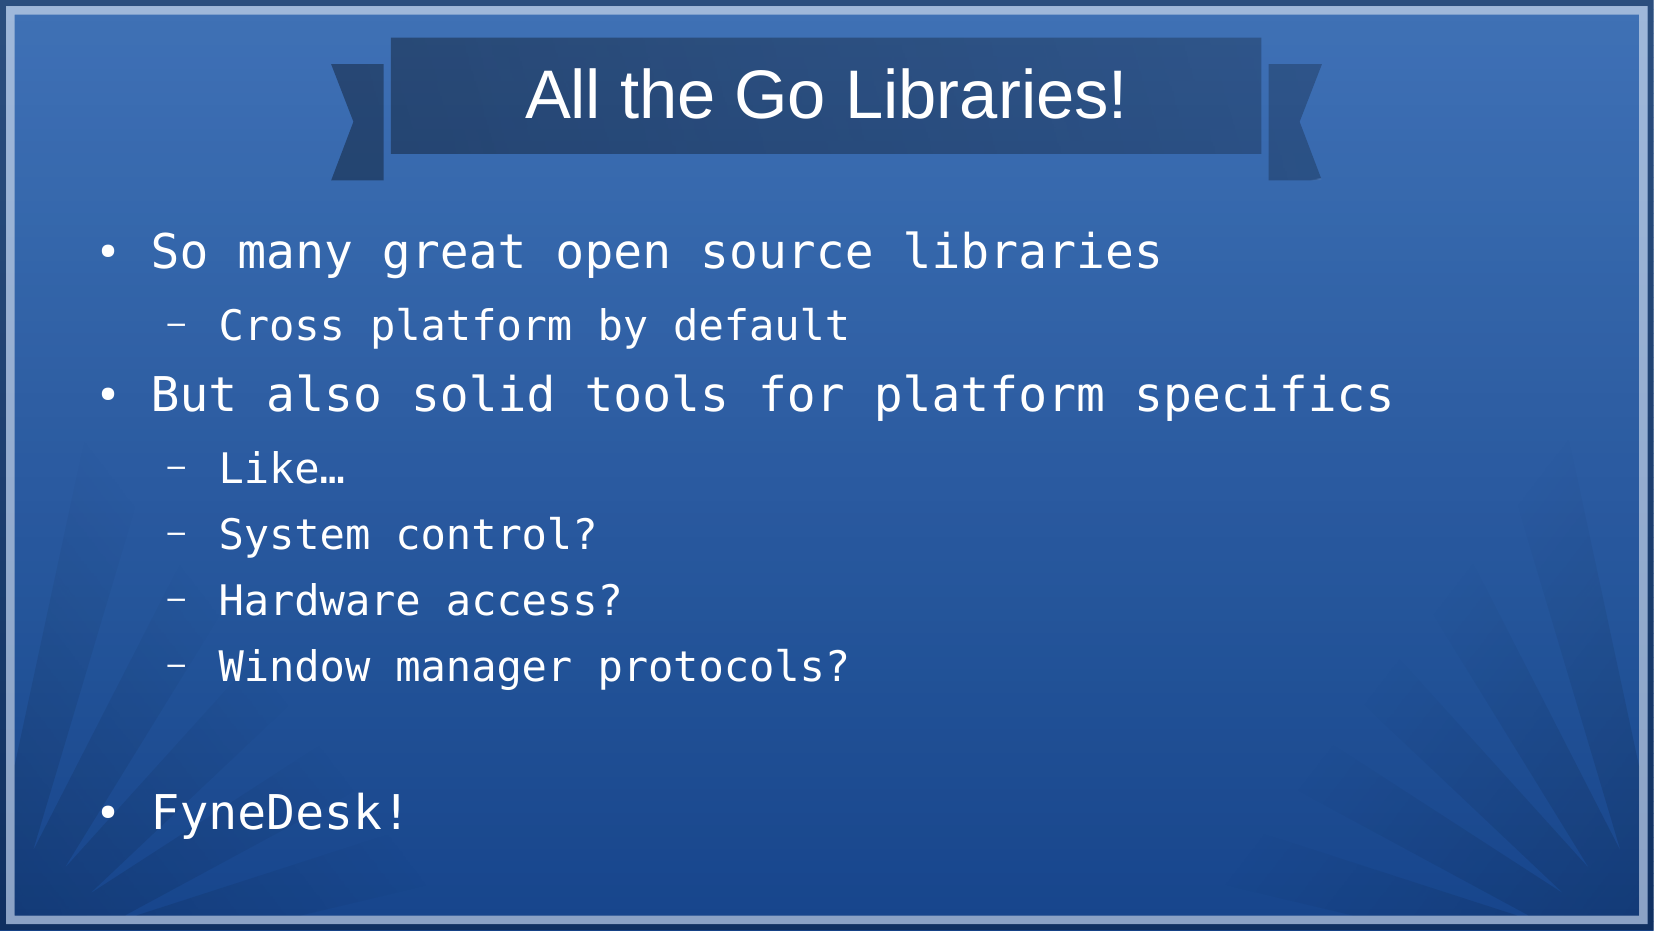

# All the Go Libraries!
So many great open source libraries
Cross platform by default
But also solid tools for platform specifics
Like…
System control?
Hardware access?
Window manager protocols?
FyneDesk!